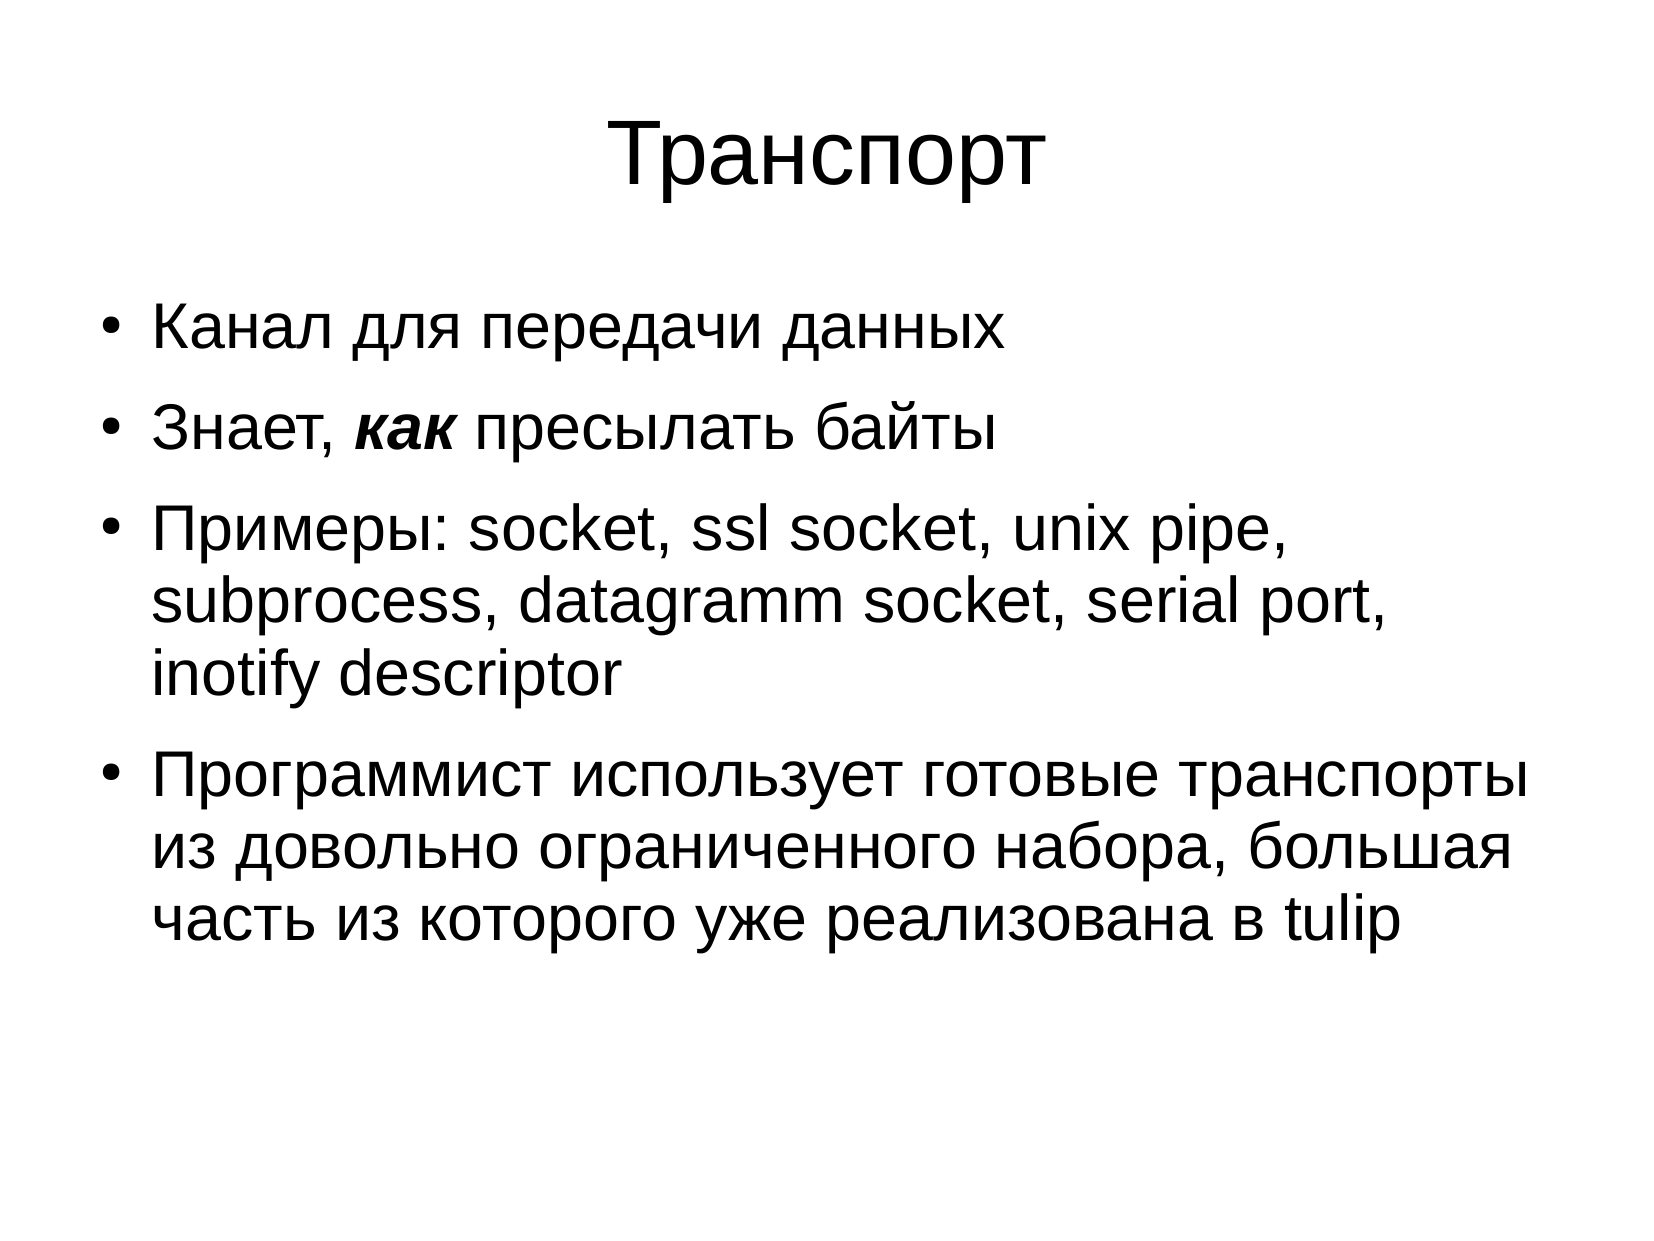

# Транспорт
Канал для передачи данных
Знает, как пресылать байты
Примеры: socket, ssl socket, unix pipe, subprocess, datagramm socket, serial port, inotify descriptor
Программист использует готовые транспорты из довольно ограниченного набора, большая часть из которого уже реализована в tulip